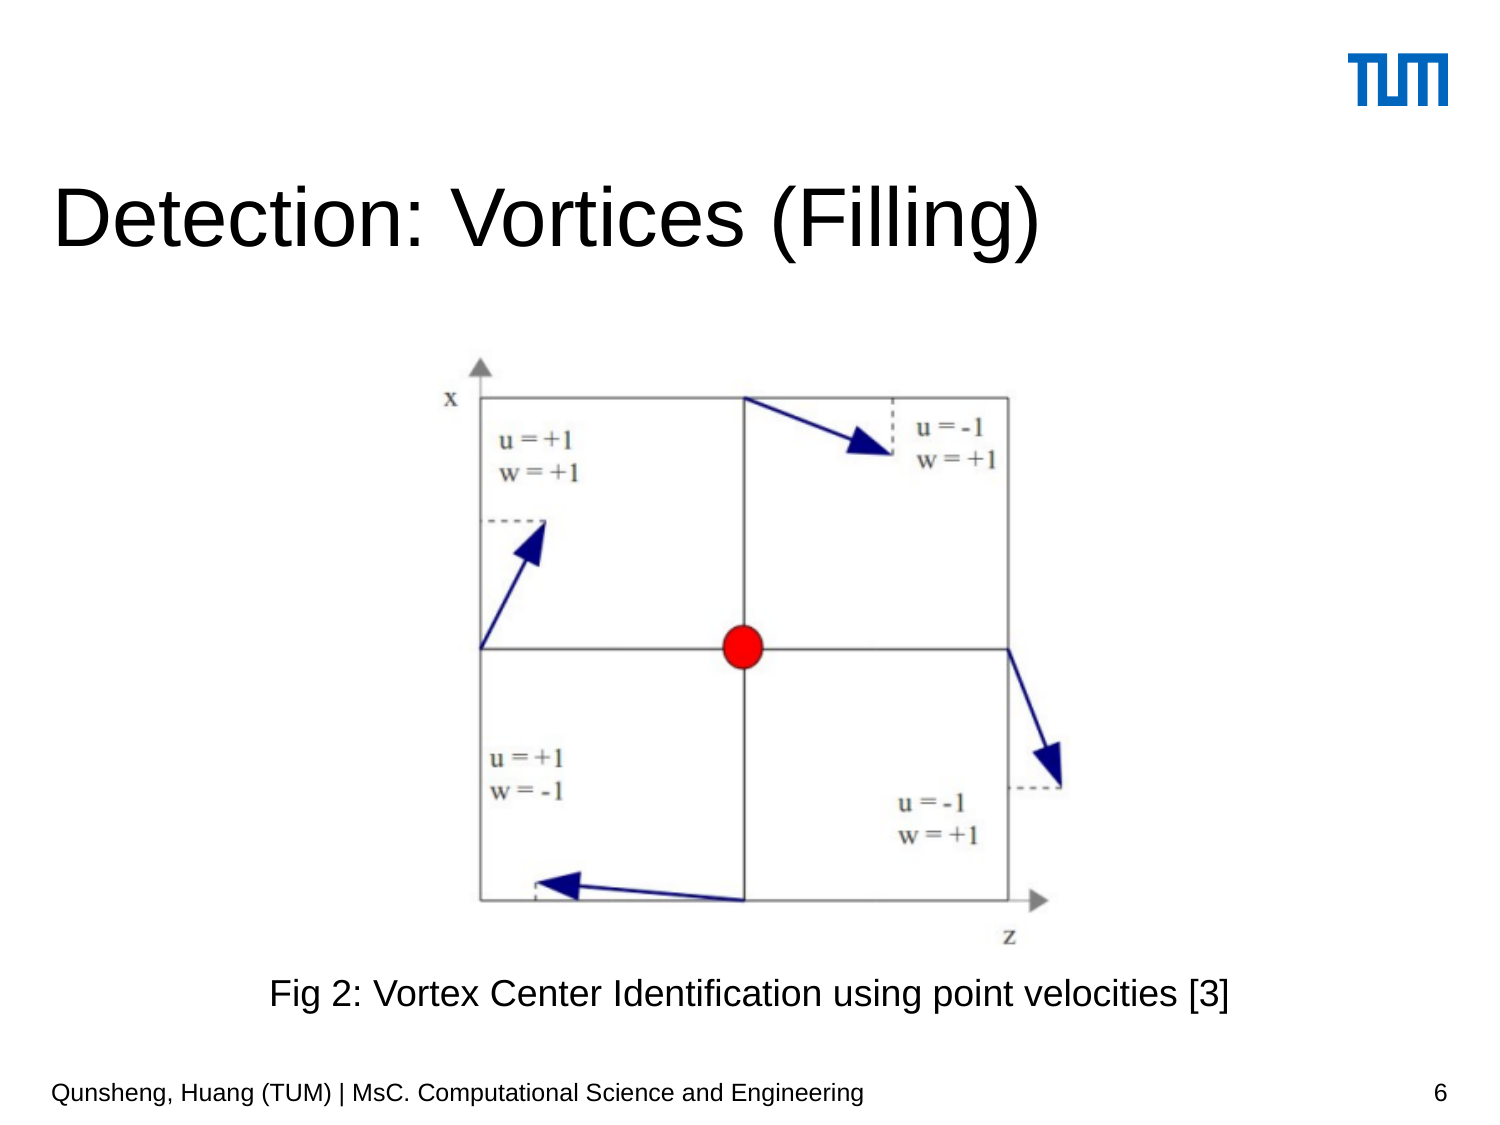

# Detection: Vortices (Filling)
Fig 2: Vortex Center Identification using point velocities [3]
[2] precice – a coupling library for partitioned multi-physicssimulations on massively parallel systems http://www.precice.org.[Online]. Available: http://www.precice.org